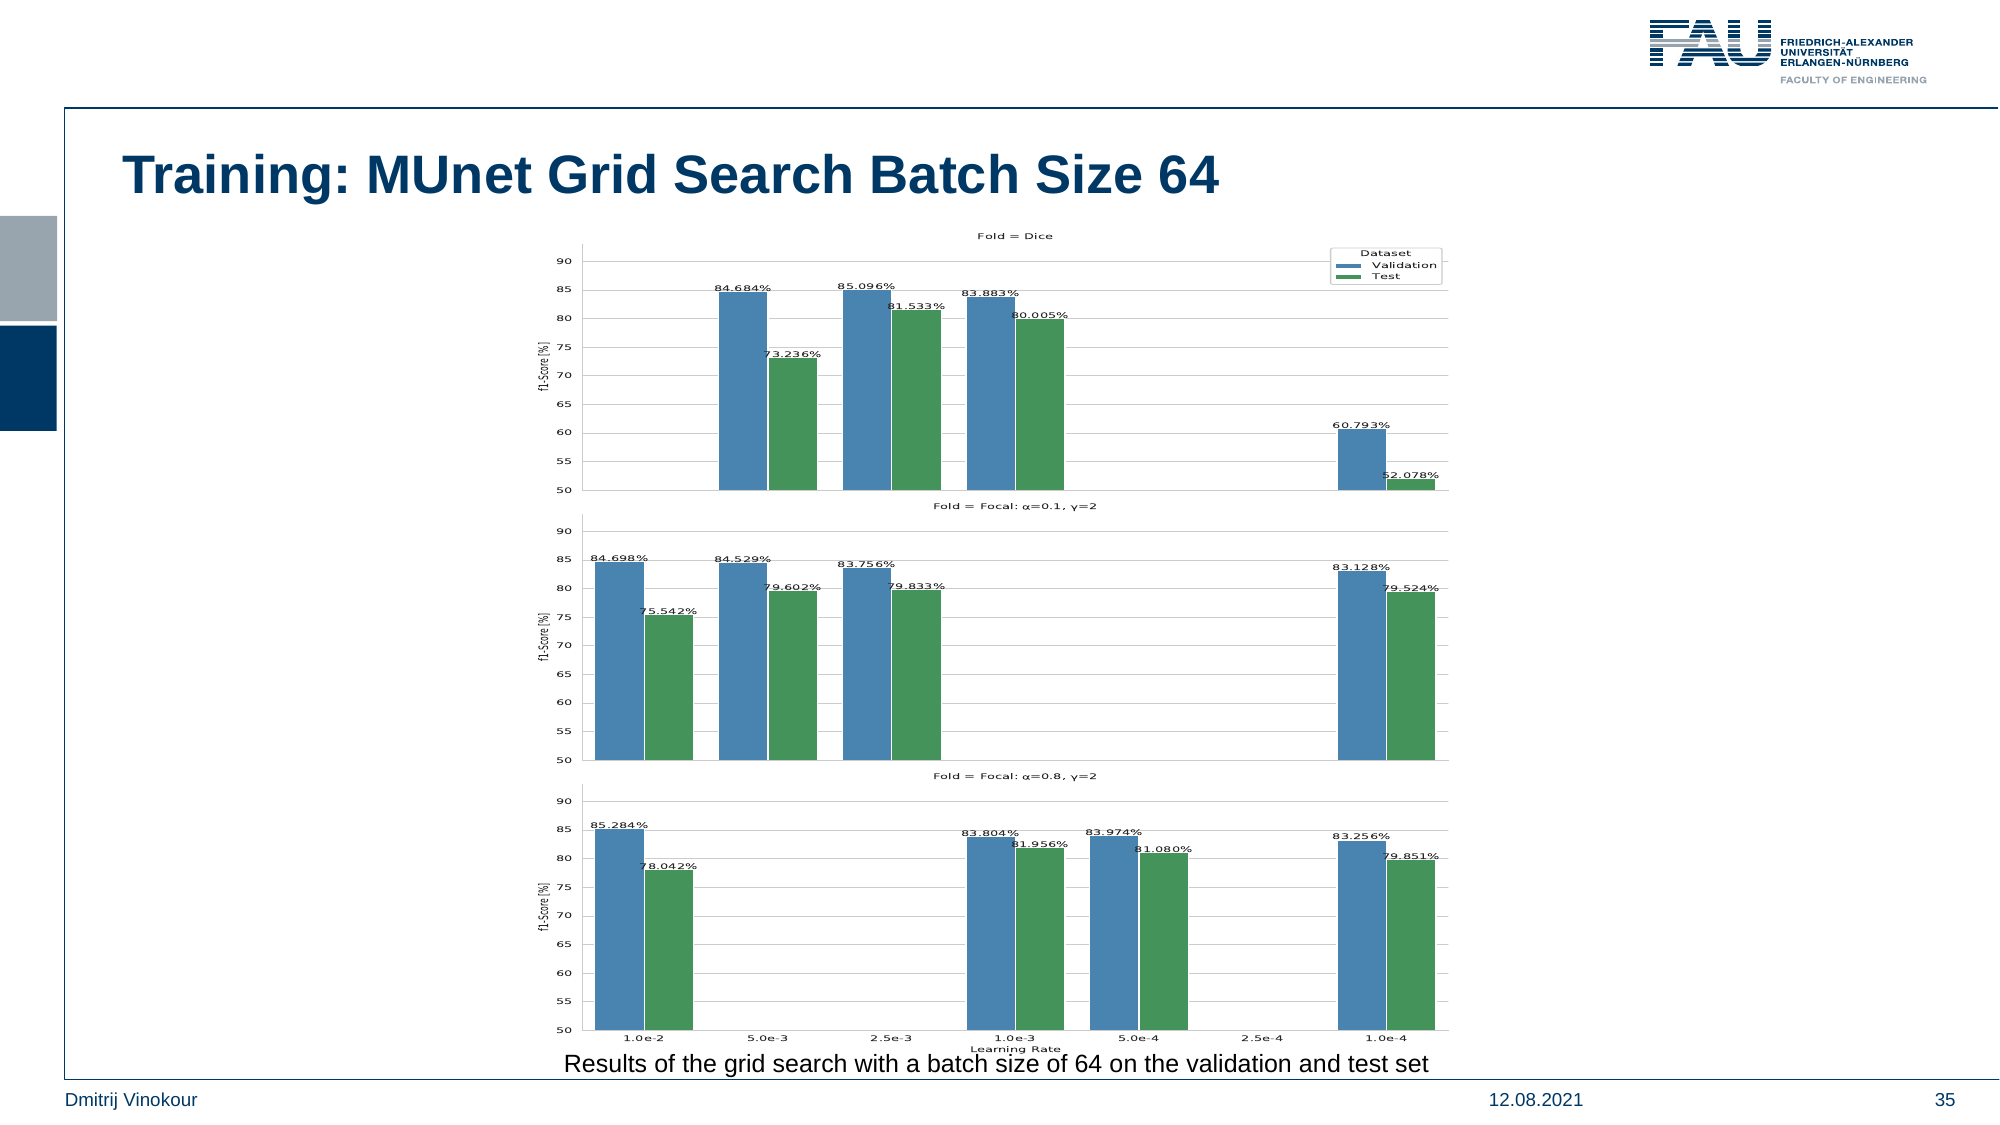

Training: MUnet Grid Search Batch Size 64
Results of the grid search with a batch size of 64 on the validation and test set
12.08.2021
Dmitrij Vinokour